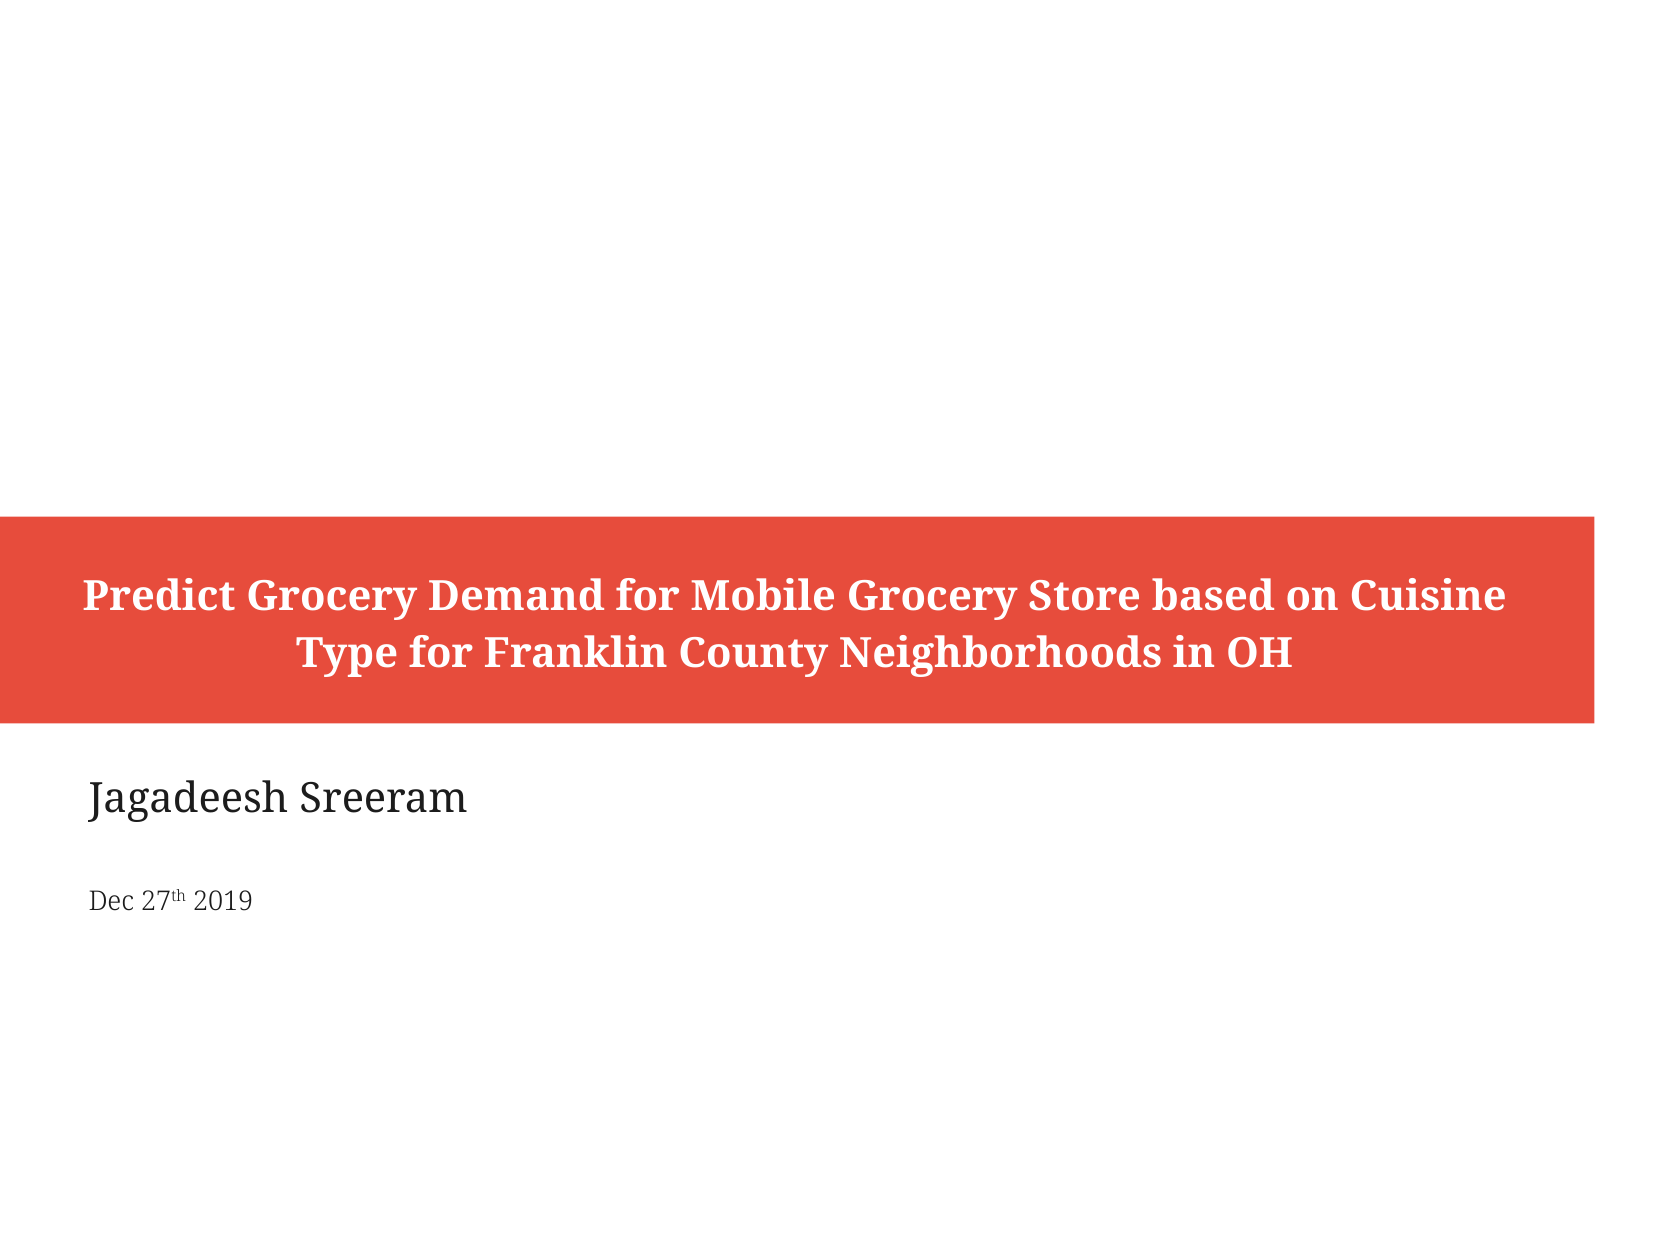

# Predict Grocery Demand for Mobile Grocery Store based on Cuisine Type for Franklin County Neighborhoods in OH
Jagadeesh Sreeram
Dec 27th 2019